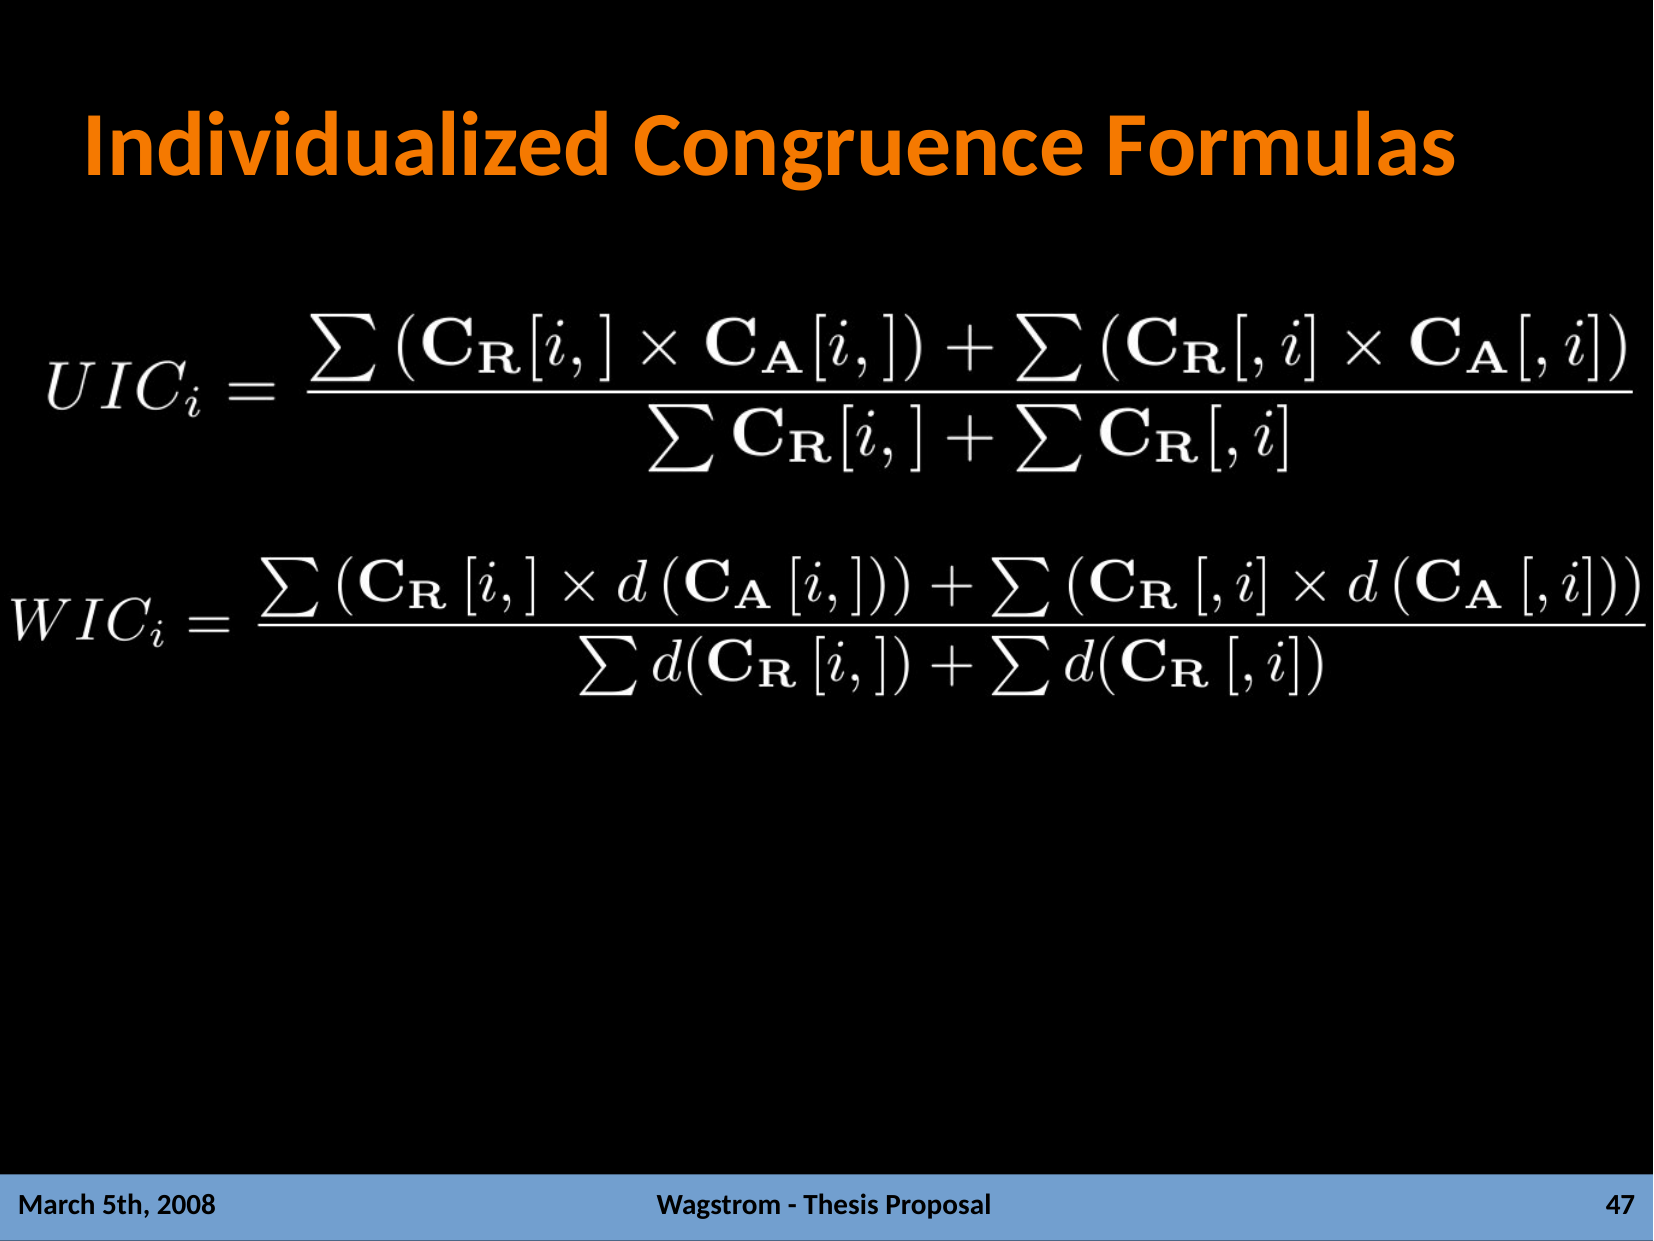

# Individualized Congruence Formulas
March 5th, 2008
Wagstrom - Thesis Proposal
47